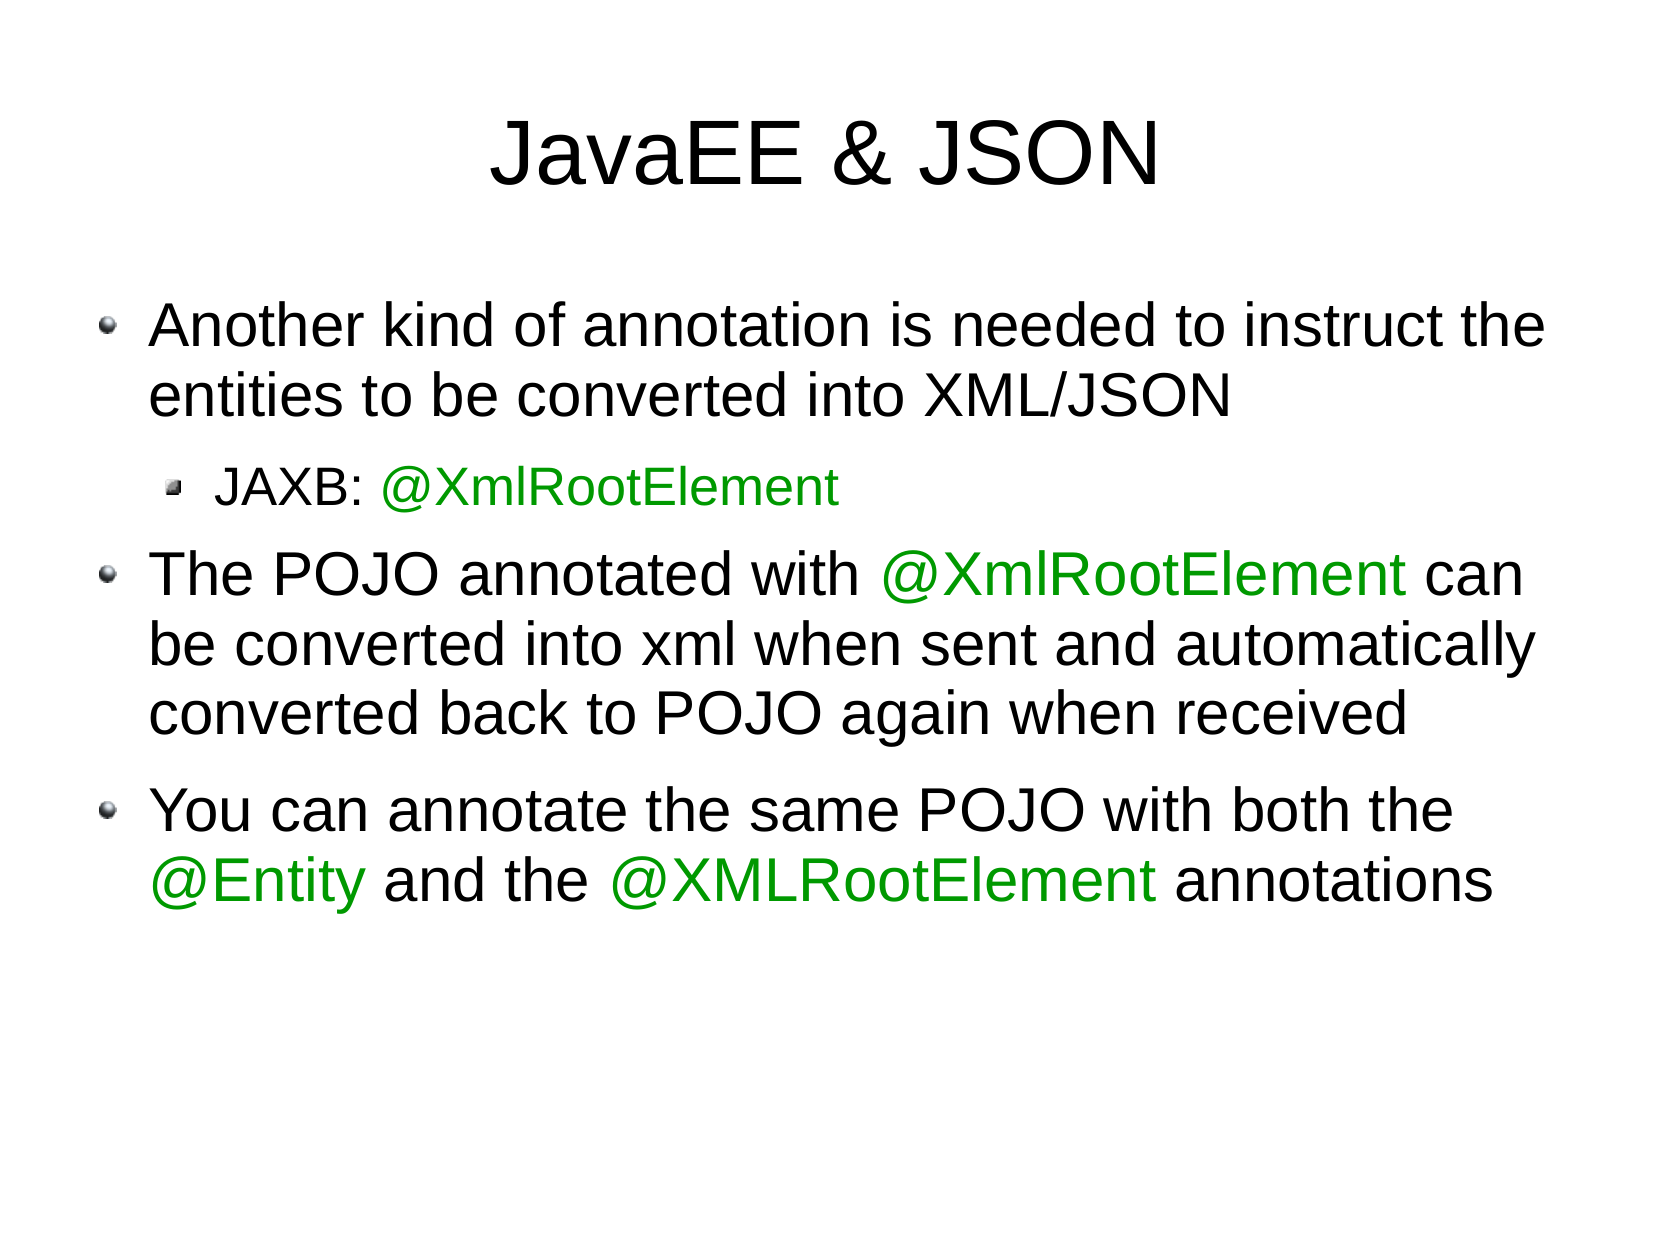

# JavaEE & JSON
Another kind of annotation is needed to instruct the entities to be converted into XML/JSON
JAXB: @XmlRootElement
The POJO annotated with @XmlRootElement can be converted into xml when sent and automatically converted back to POJO again when received
You can annotate the same POJO with both the @Entity and the @XMLRootElement annotations